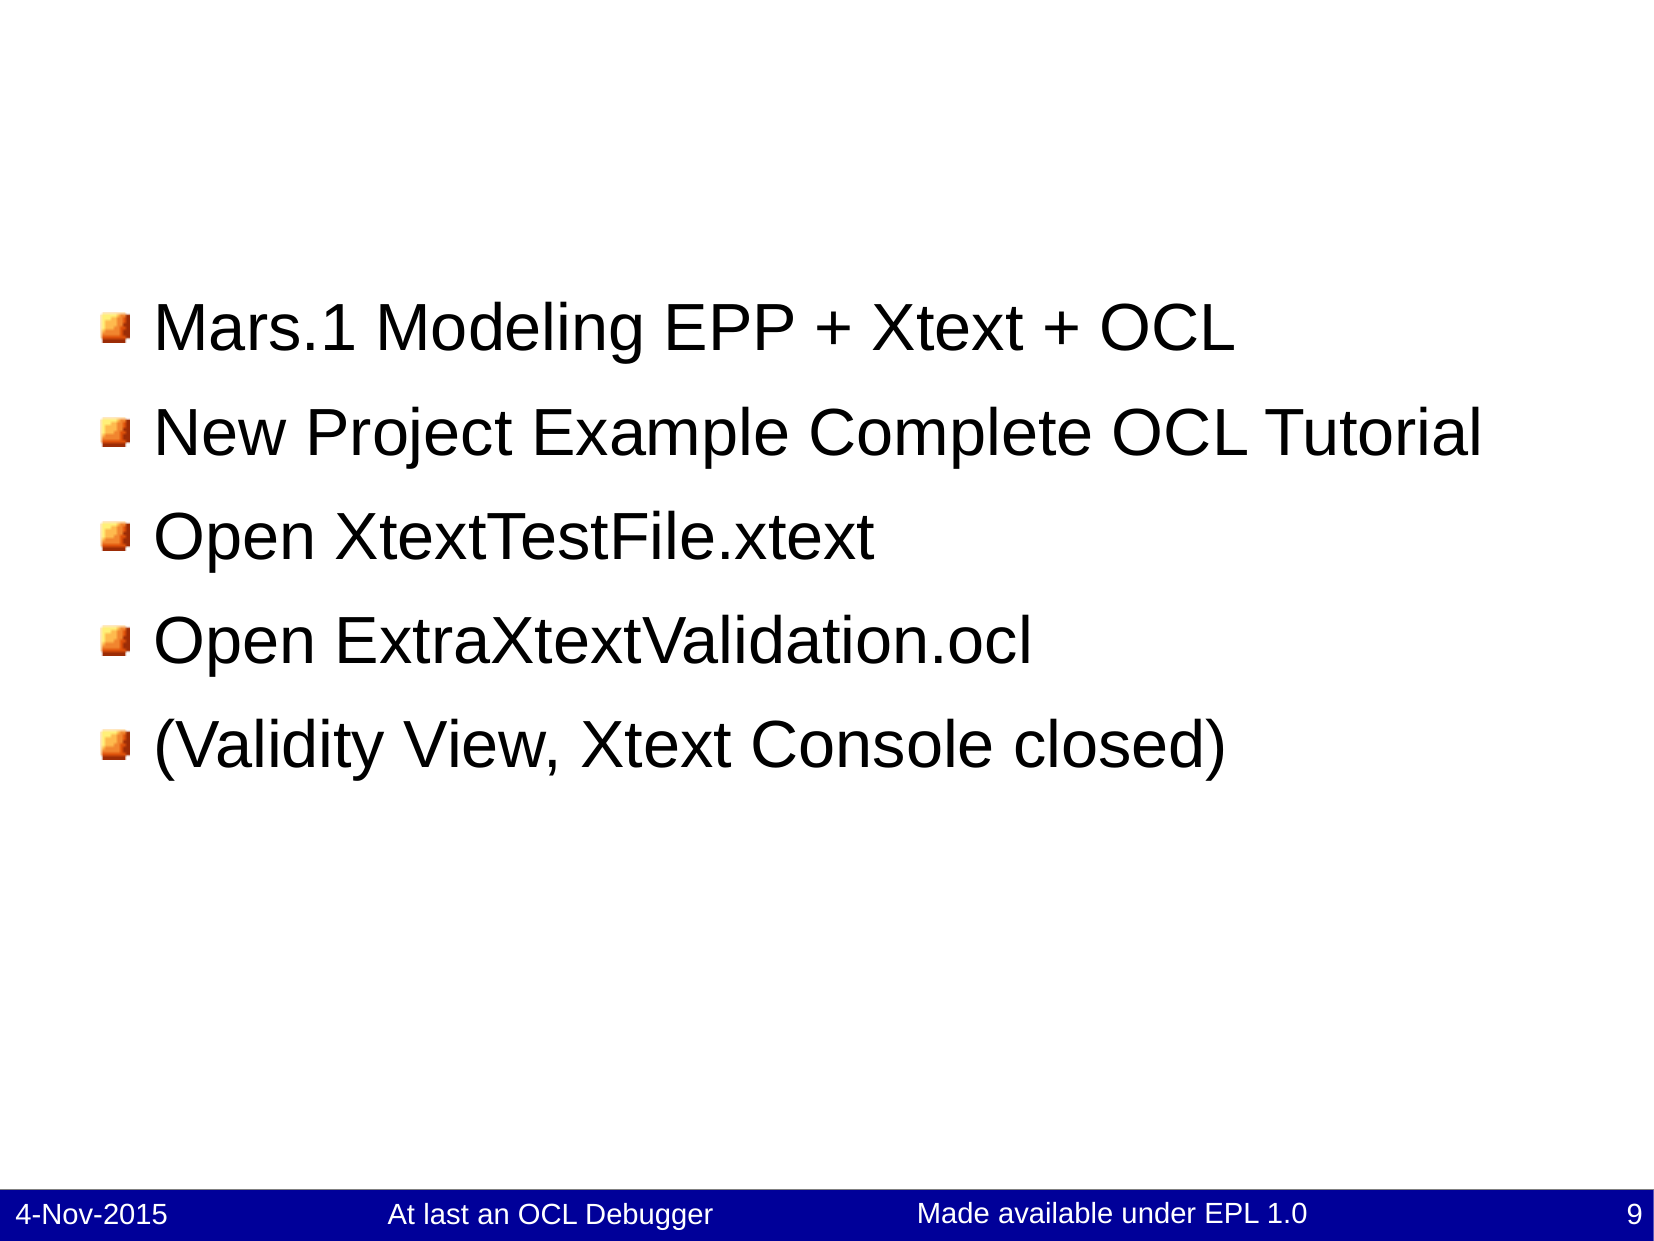

#
Mars.1 Modeling EPP + Xtext + OCL
New Project Example Complete OCL Tutorial
Open XtextTestFile.xtext
Open ExtraXtextValidation.ocl
(Validity View, Xtext Console closed)
4-Nov-2015
At last an OCL Debugger
9